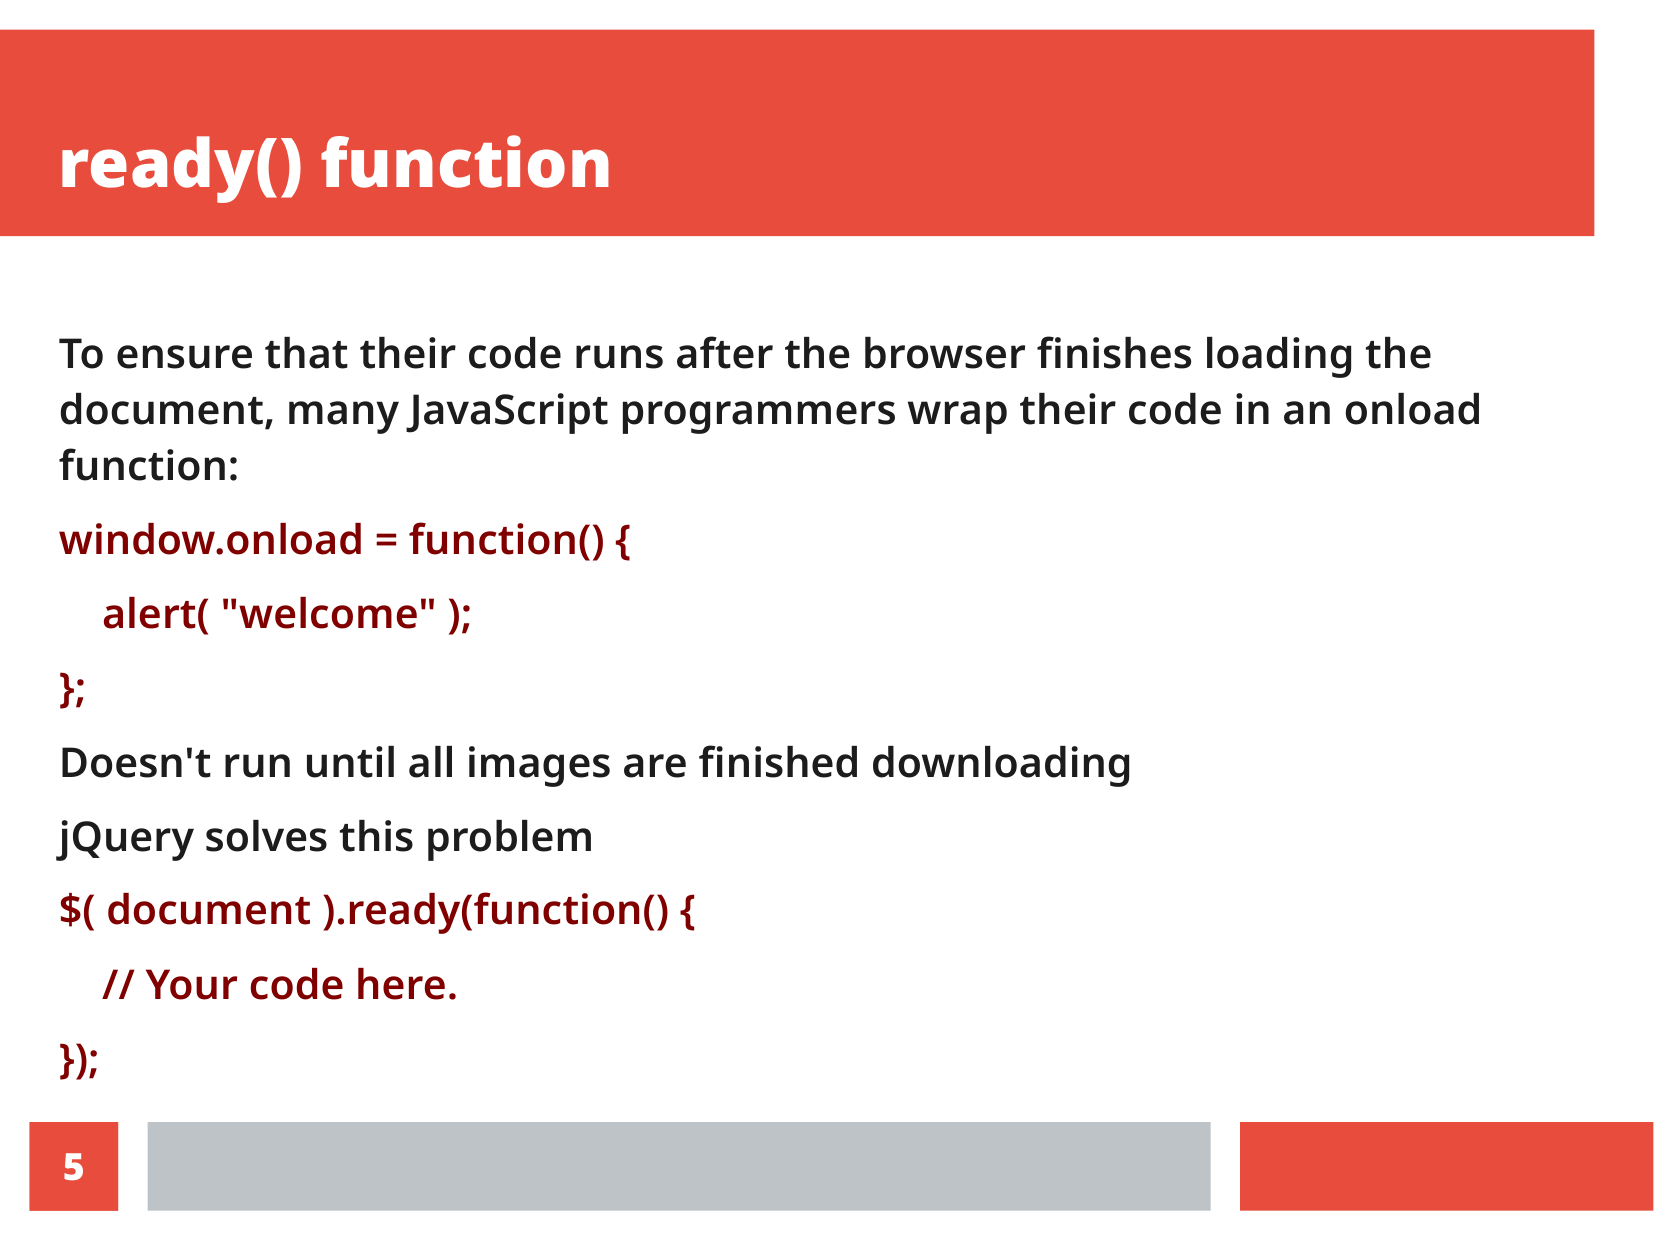

# ready() function
To ensure that their code runs after the browser finishes loading the document, many JavaScript programmers wrap their code in an onload function:
window.onload = function() {
 alert( "welcome" );
};
Doesn't run until all images are finished downloading
jQuery solves this problem
$( document ).ready(function() {
 // Your code here.
});
5